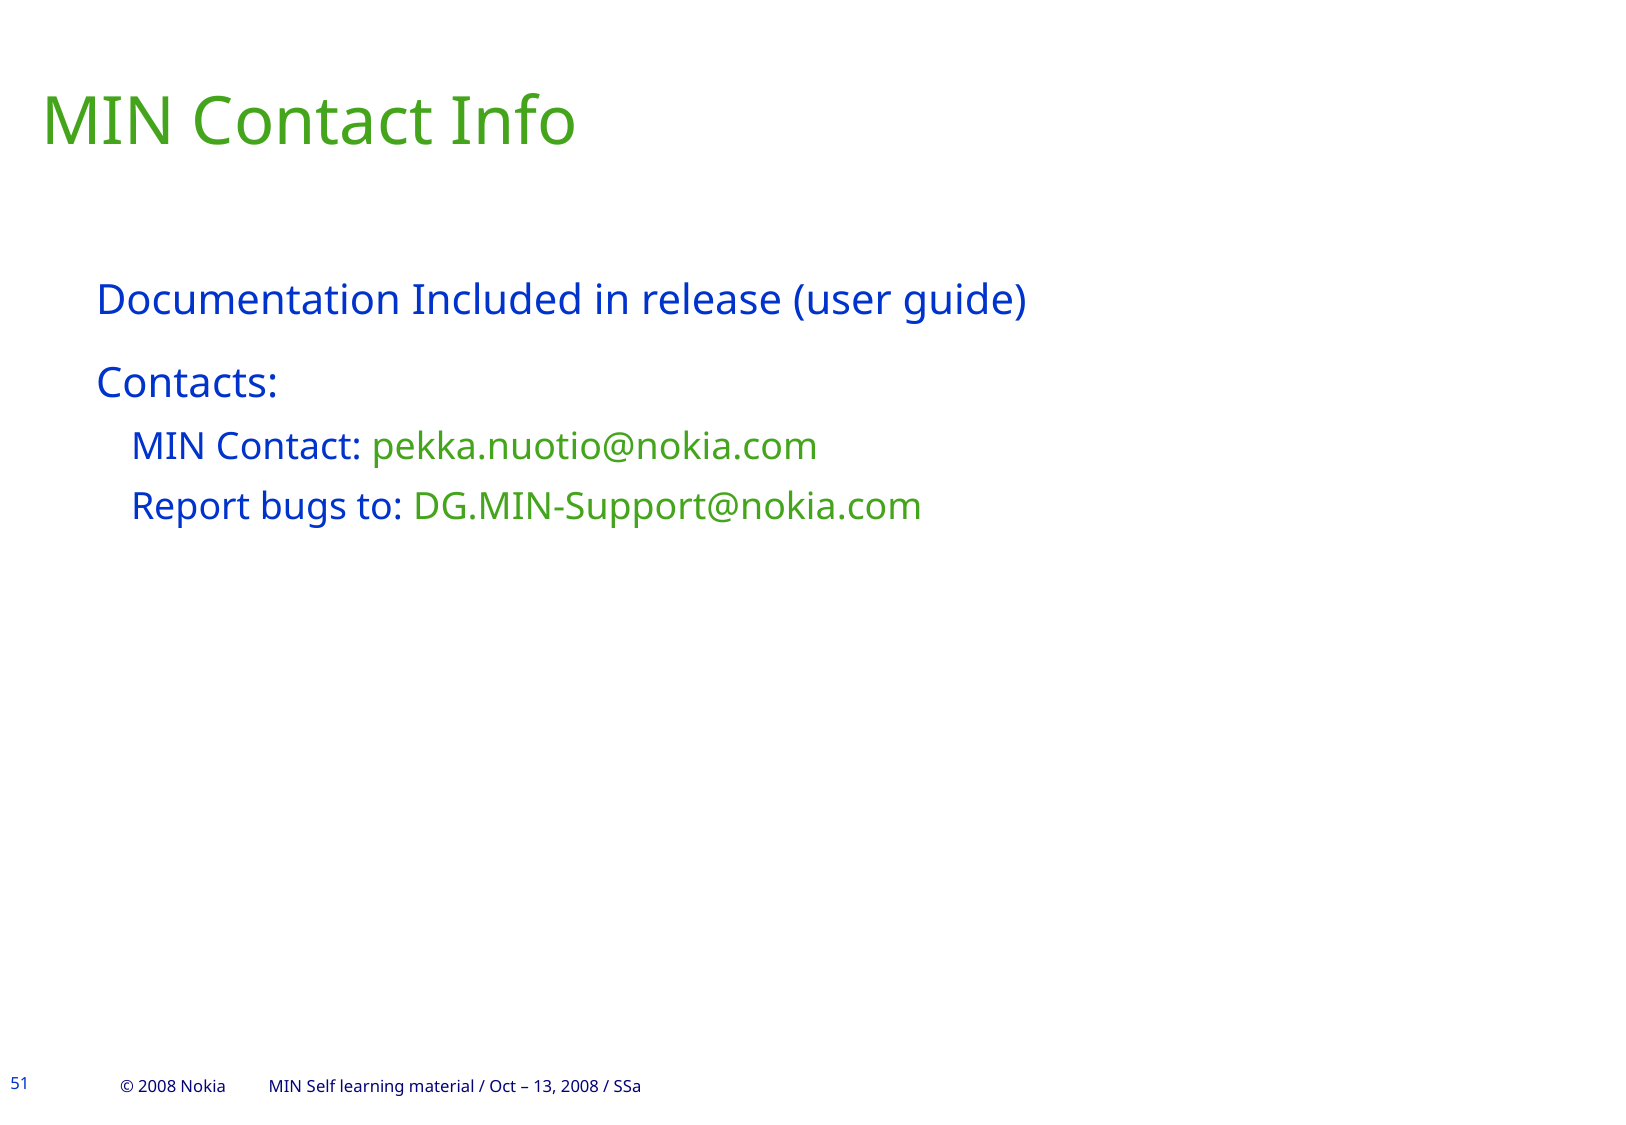

# MIN Contact Info
Documentation Included in release (user guide)
Contacts:
MIN Contact: pekka.nuotio@nokia.com
Report bugs to: DG.MIN-Support@nokia.com